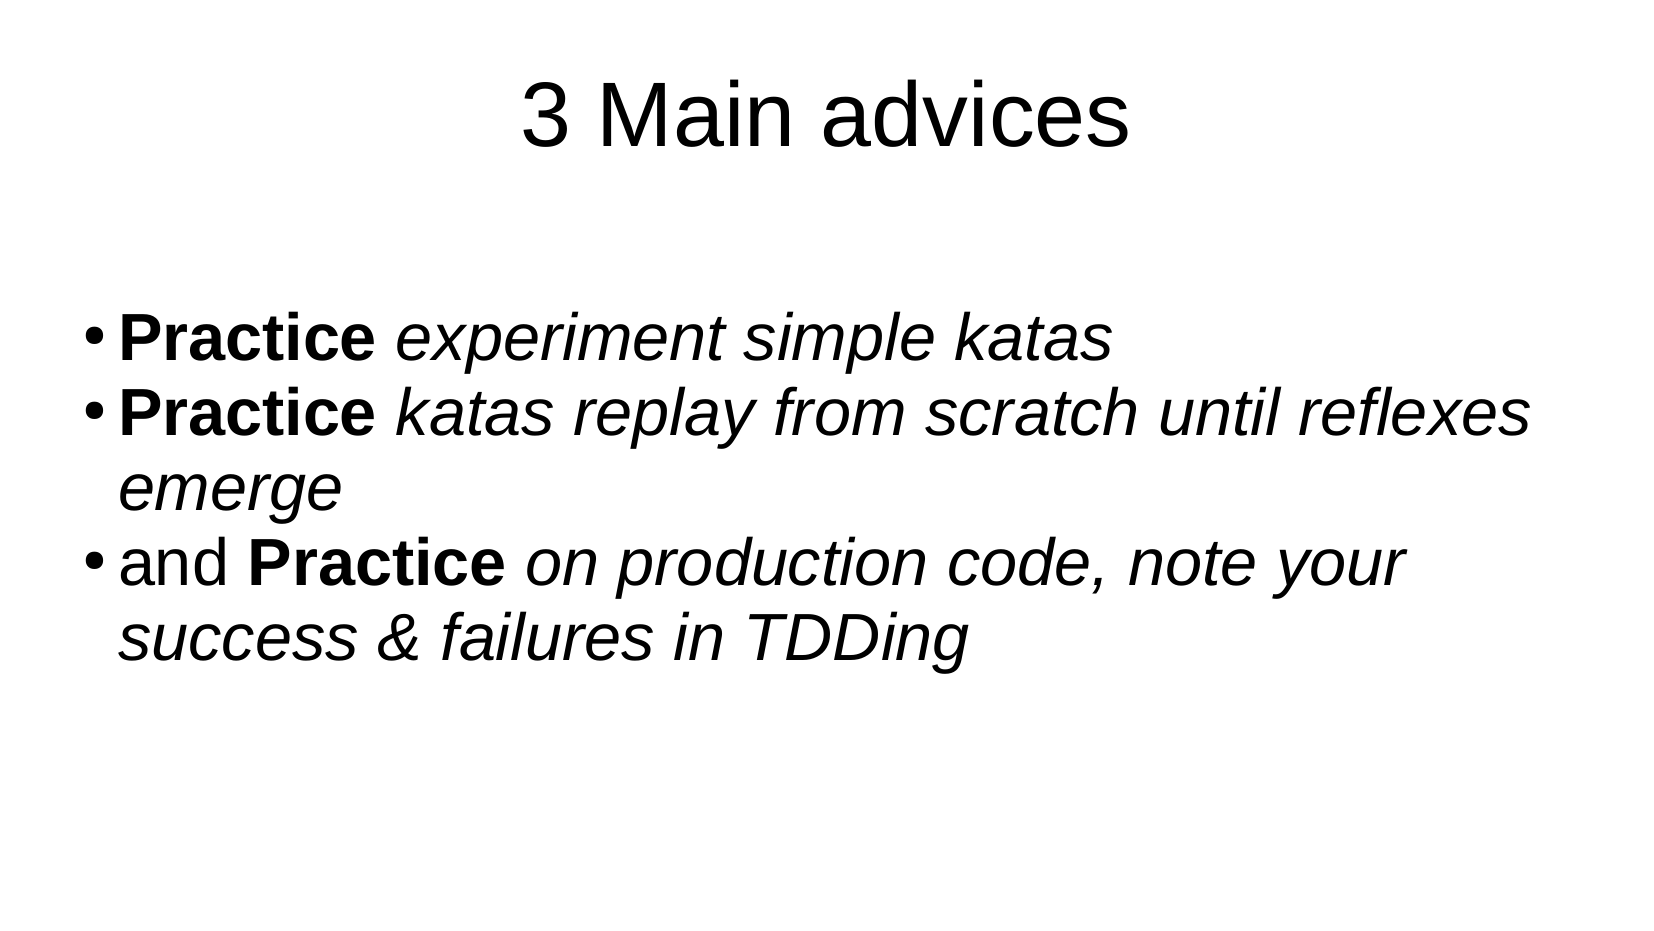

# 3 Main advices
Practice experiment simple katas
Practice katas replay from scratch until reflexes emerge
and Practice on production code, note your success & failures in TDDing